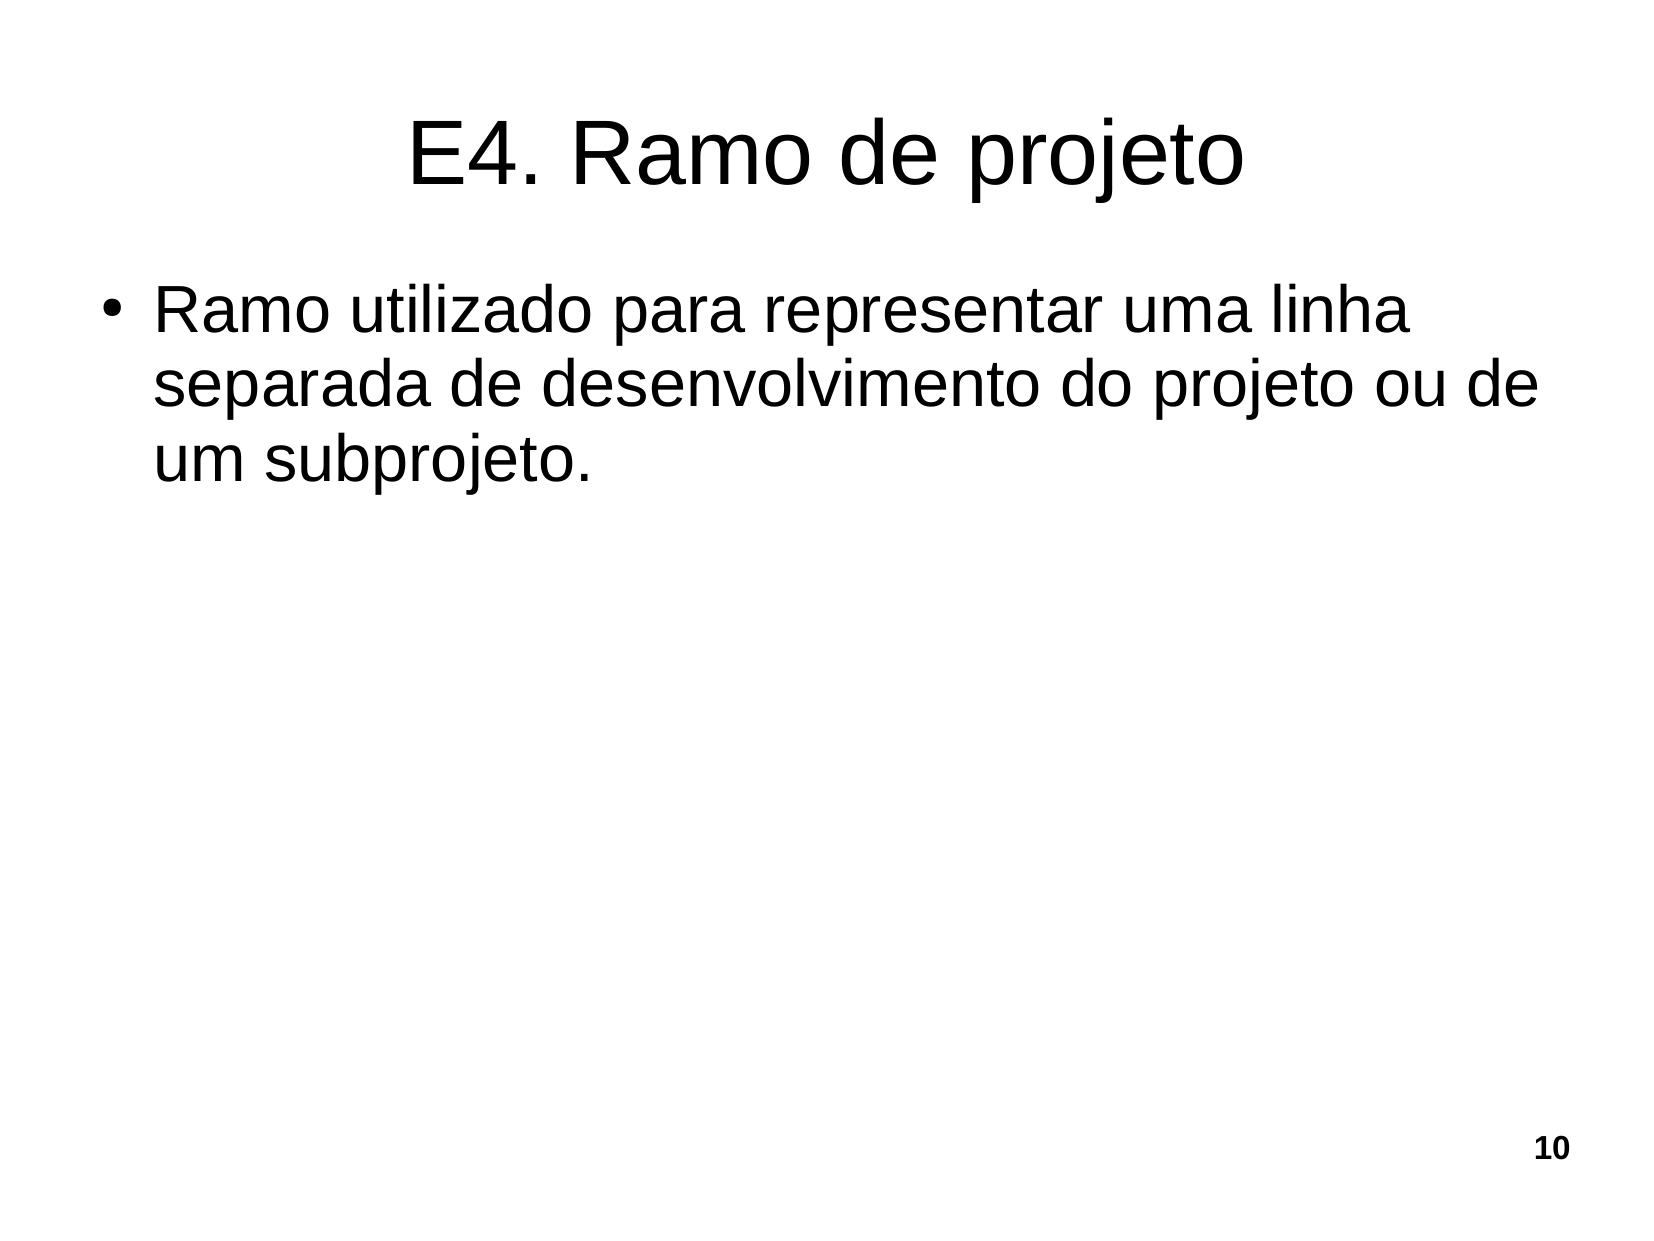

# E4. Ramo de projeto
Ramo utilizado para representar uma linha separada de desenvolvimento do projeto ou de um subprojeto.
10